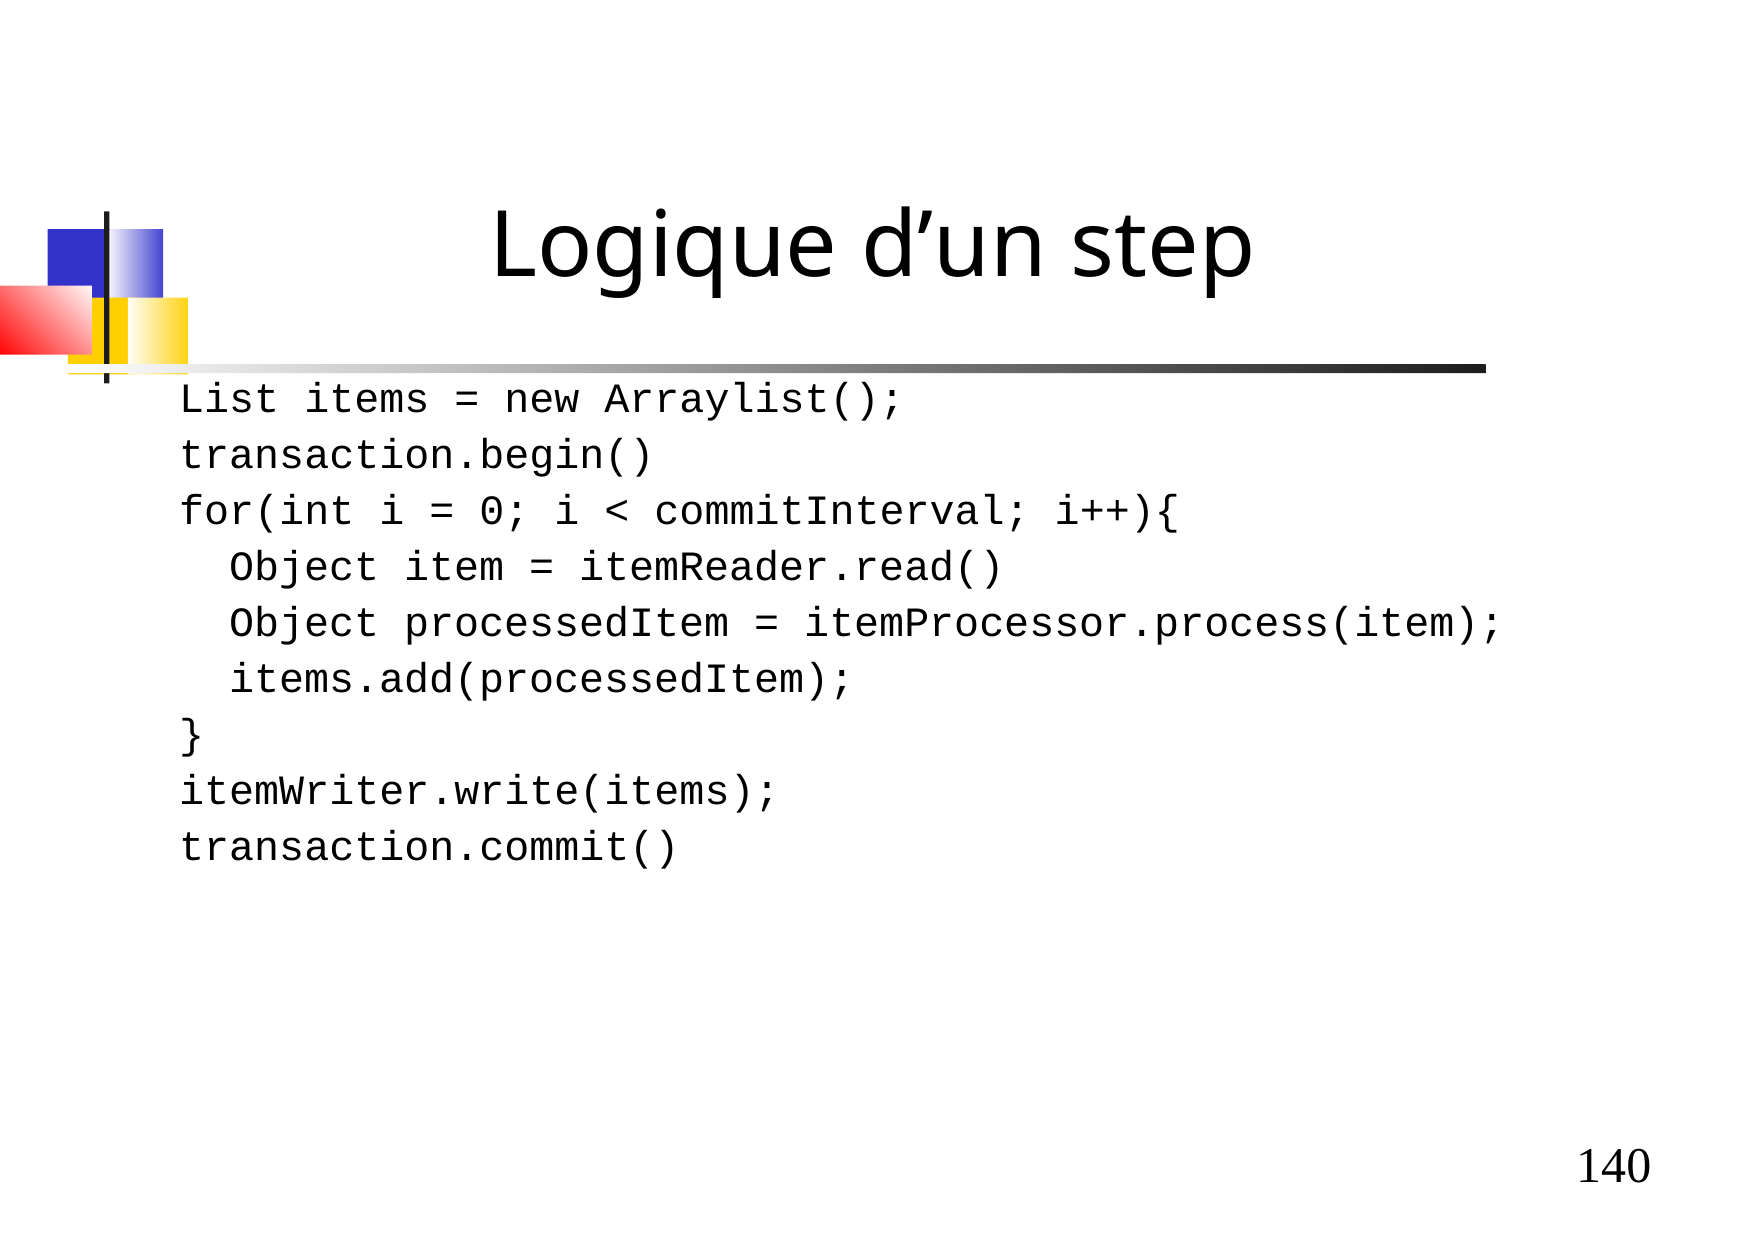

# Logique d’un step
List items = new Arraylist();
transaction.begin()
for(int i = 0; i < commitInterval; i++){
 Object item = itemReader.read()
 Object processedItem = itemProcessor.process(item);
 items.add(processedItem);
}
itemWriter.write(items);
transaction.commit()